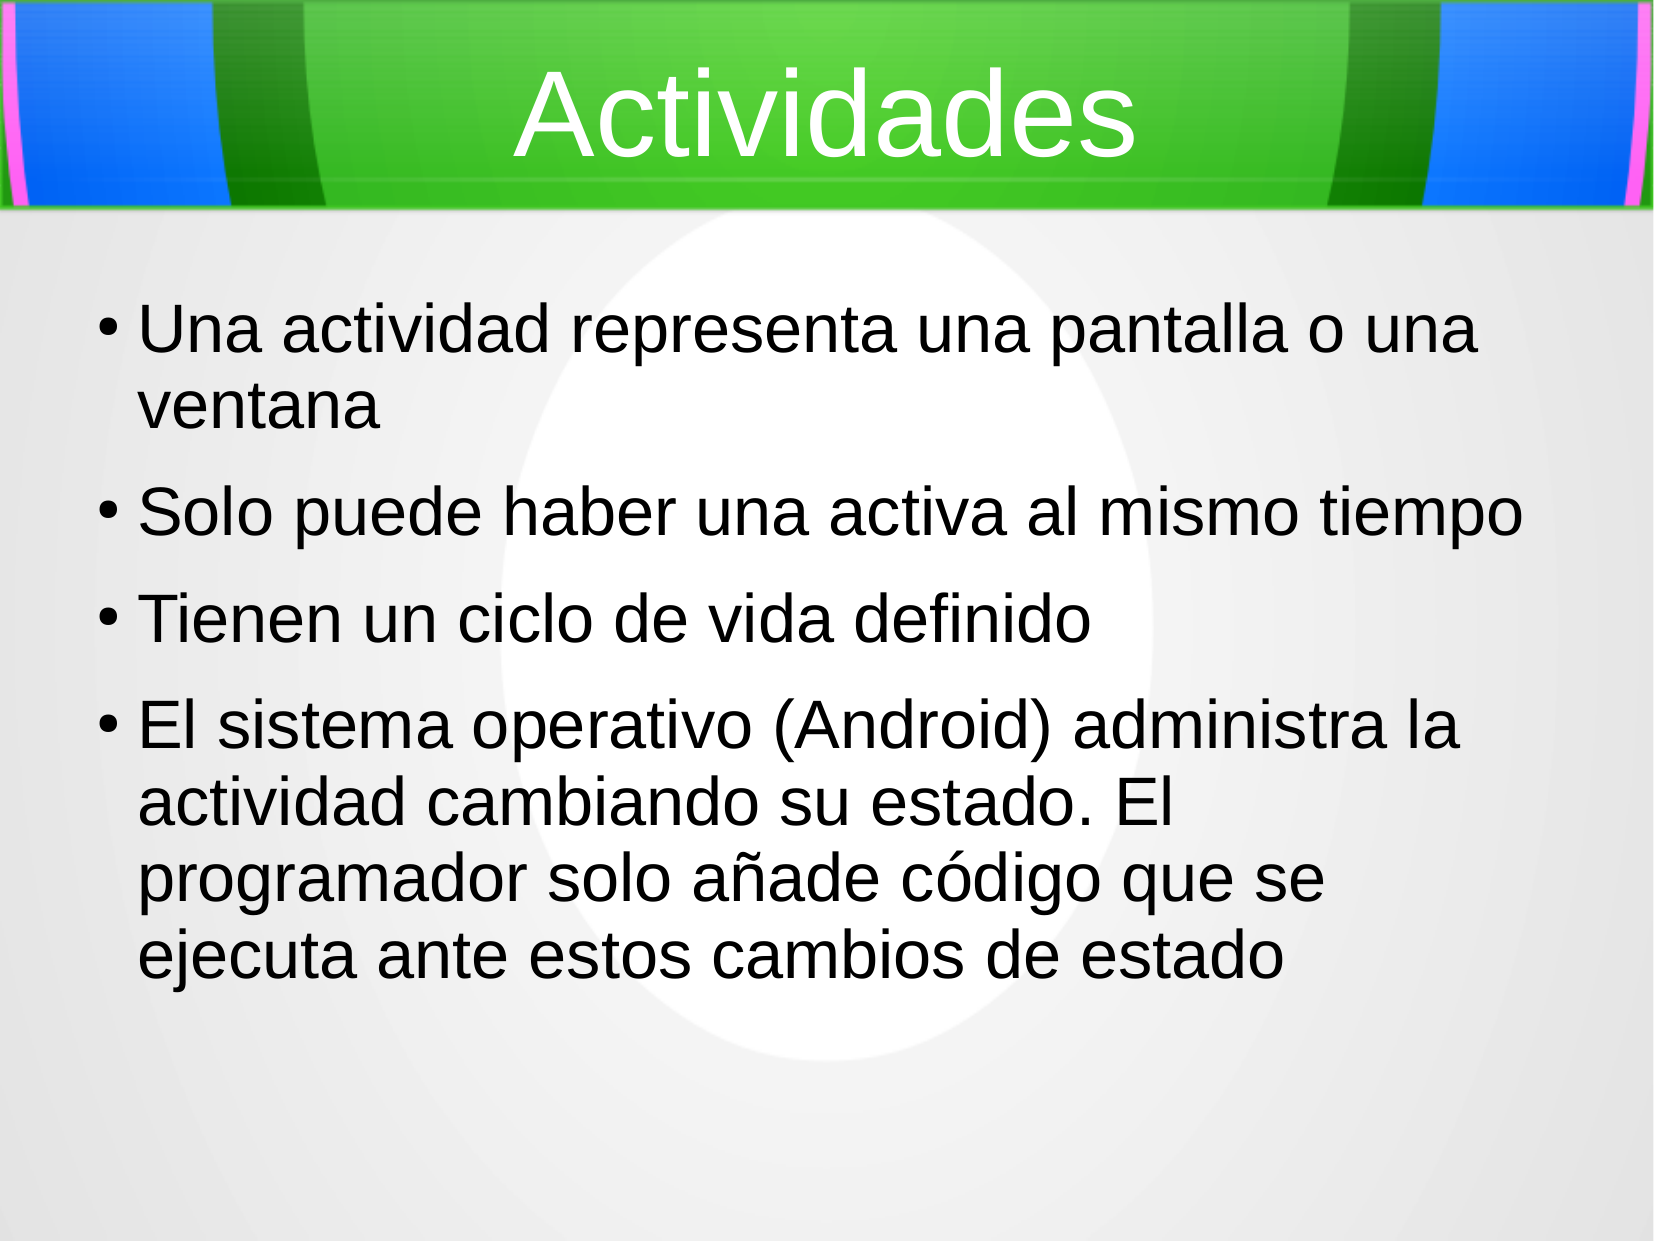

# Actividades
Una actividad representa una pantalla o una ventana
Solo puede haber una activa al mismo tiempo
Tienen un ciclo de vida definido
El sistema operativo (Android) administra la actividad cambiando su estado. El programador solo añade código que se ejecuta ante estos cambios de estado